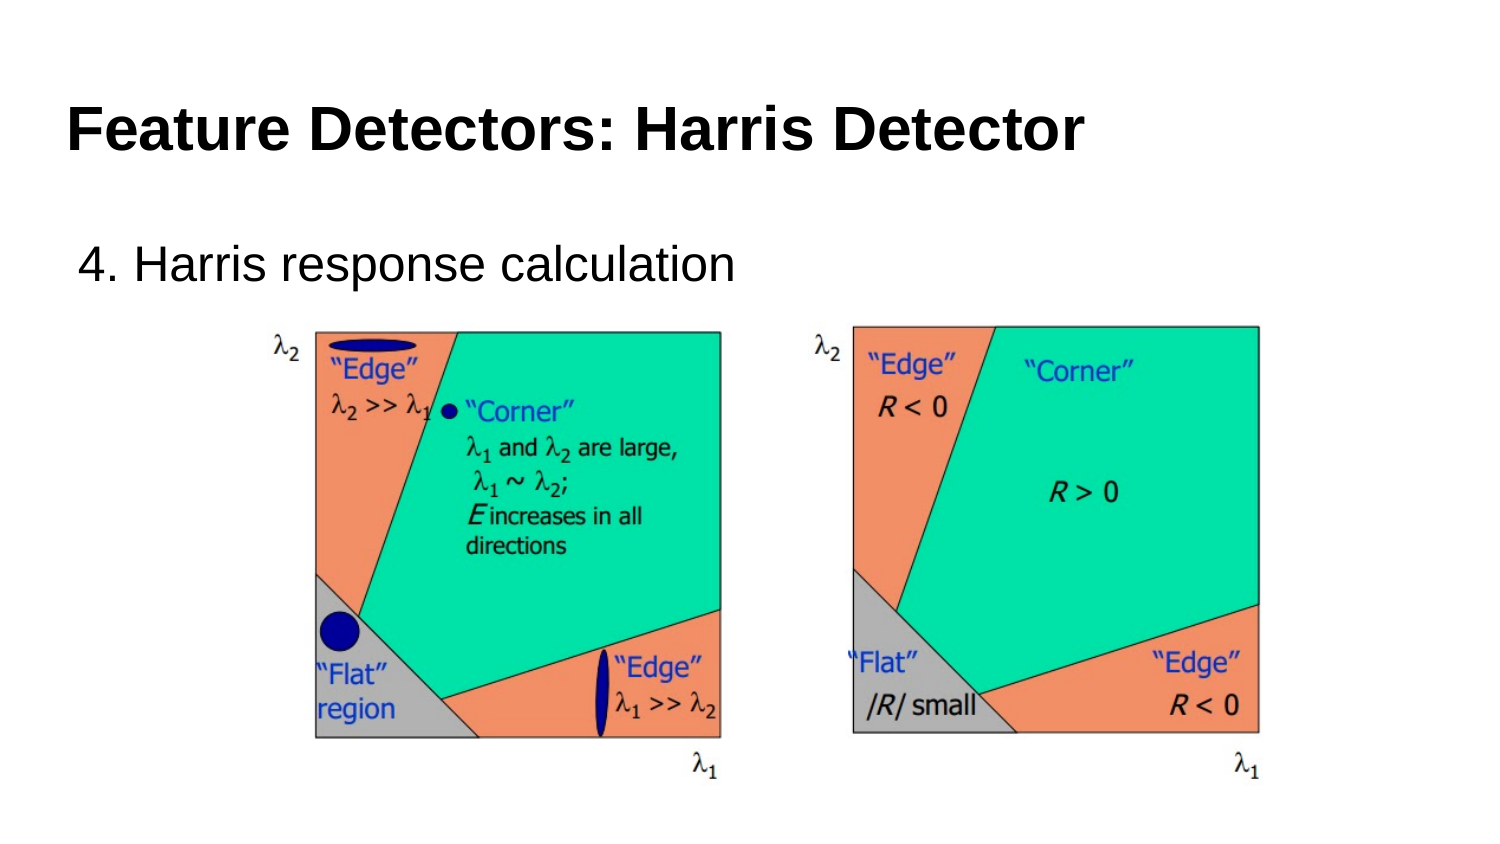

# Feature Detectors: Harris Detector
4. Harris response calculation